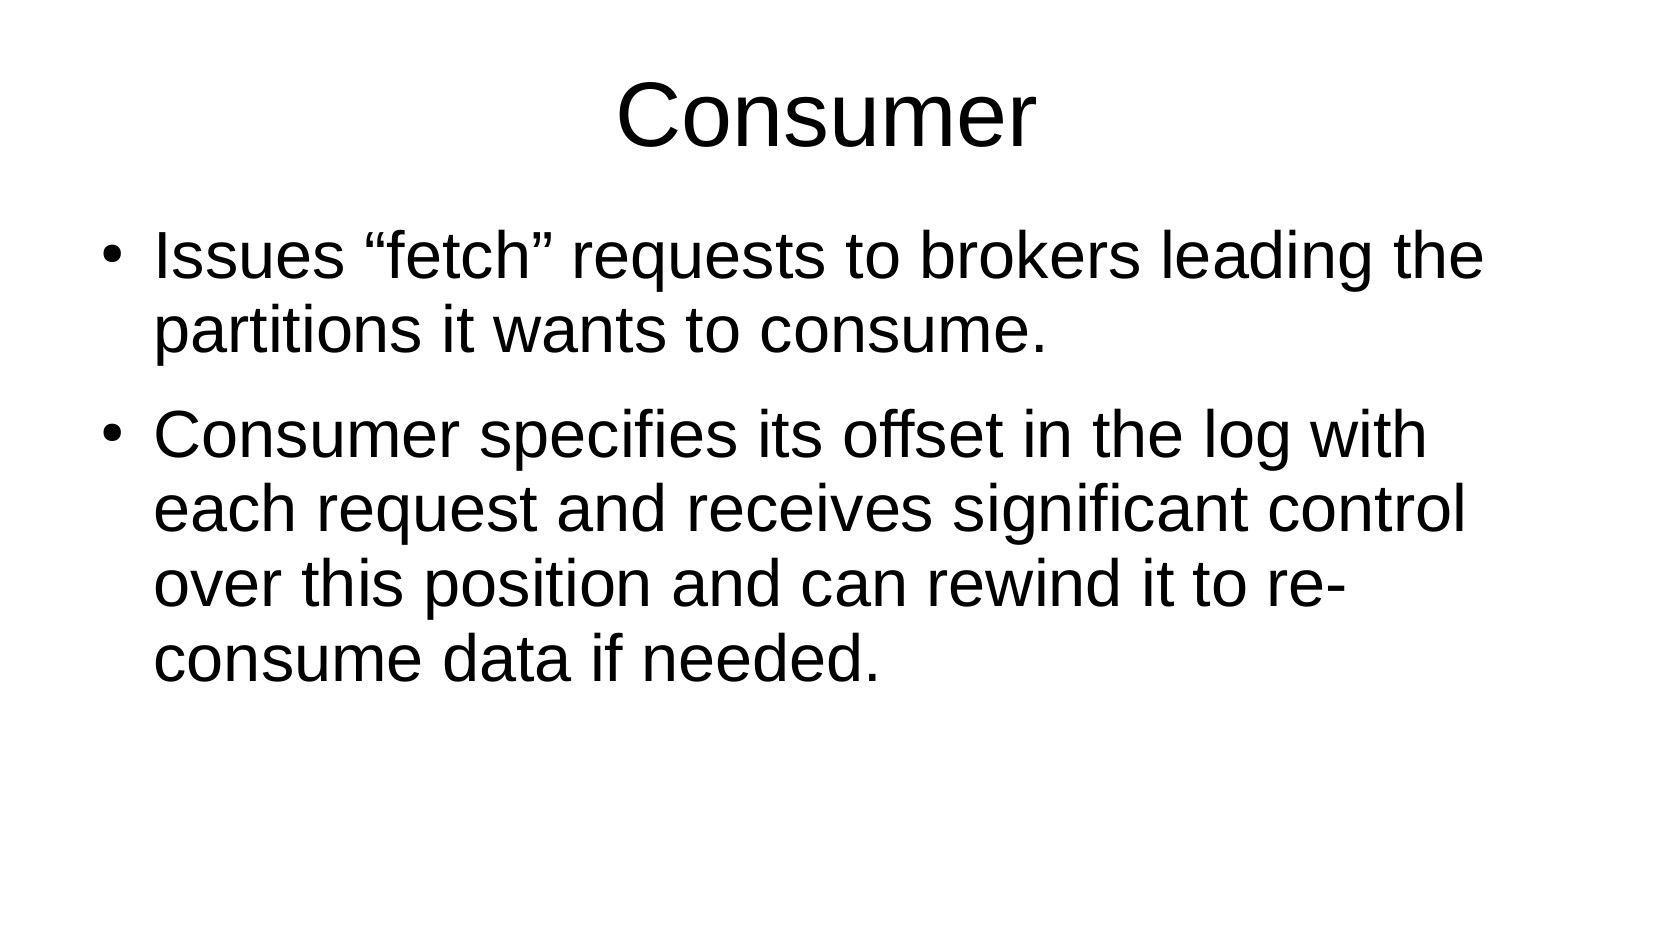

# Consumer
Issues “fetch” requests to brokers leading the partitions it wants to consume.
Consumer specifies its offset in the log with each request and receives significant control over this position and can rewind it to re-consume data if needed.